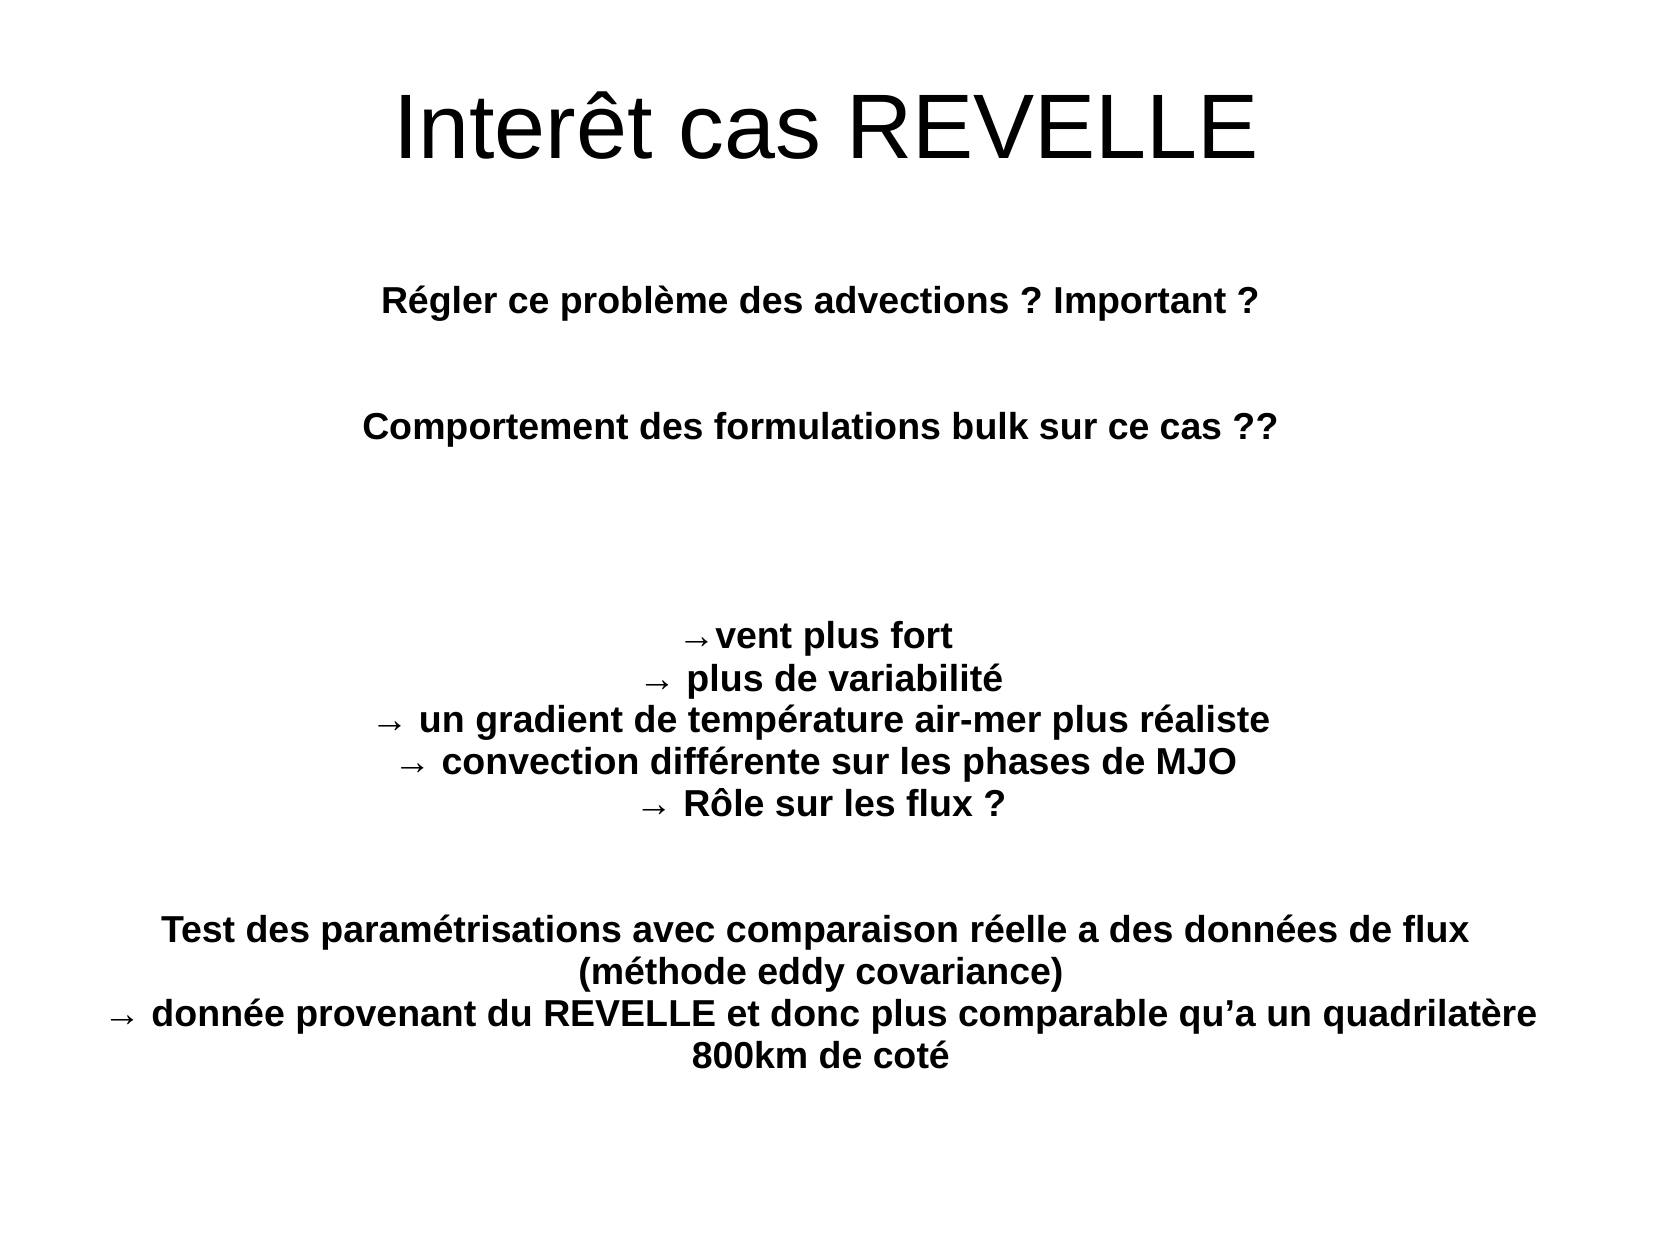

# Interêt cas REVELLE
Régler ce problème des advections ? Important ?
Comportement des formulations bulk sur ce cas ??
→vent plus fort
→ plus de variabilité
→ un gradient de température air-mer plus réaliste
→ convection différente sur les phases de MJO
→ Rôle sur les flux ?
Test des paramétrisations avec comparaison réelle a des données de flux
(méthode eddy covariance)
→ donnée provenant du REVELLE et donc plus comparable qu’a un quadrilatère 800km de coté